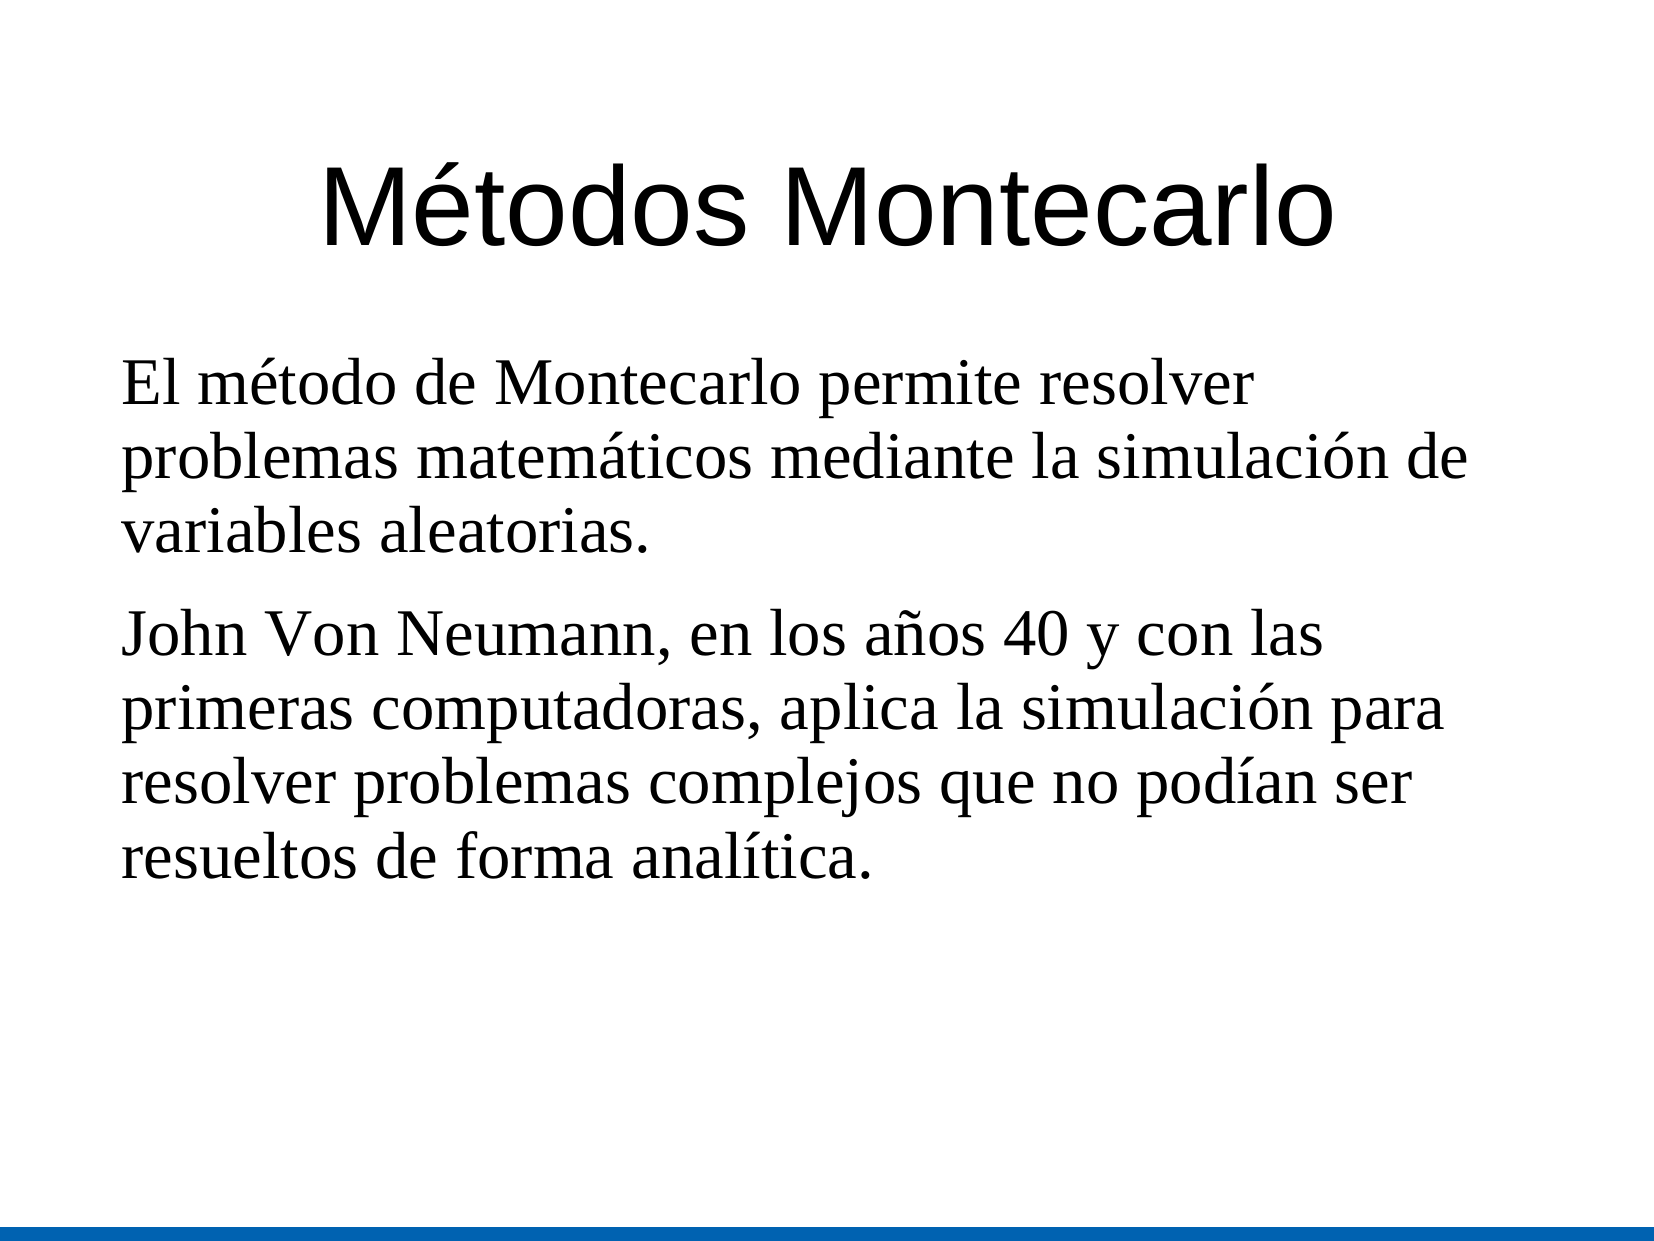

# Métodos Montecarlo
El método de Montecarlo permite resolver problemas matemáticos mediante la simulación de variables aleatorias.
John Von Neumann, en los años 40 y con las primeras computadoras, aplica la simulación para resolver problemas complejos que no podían ser resueltos de forma analítica.